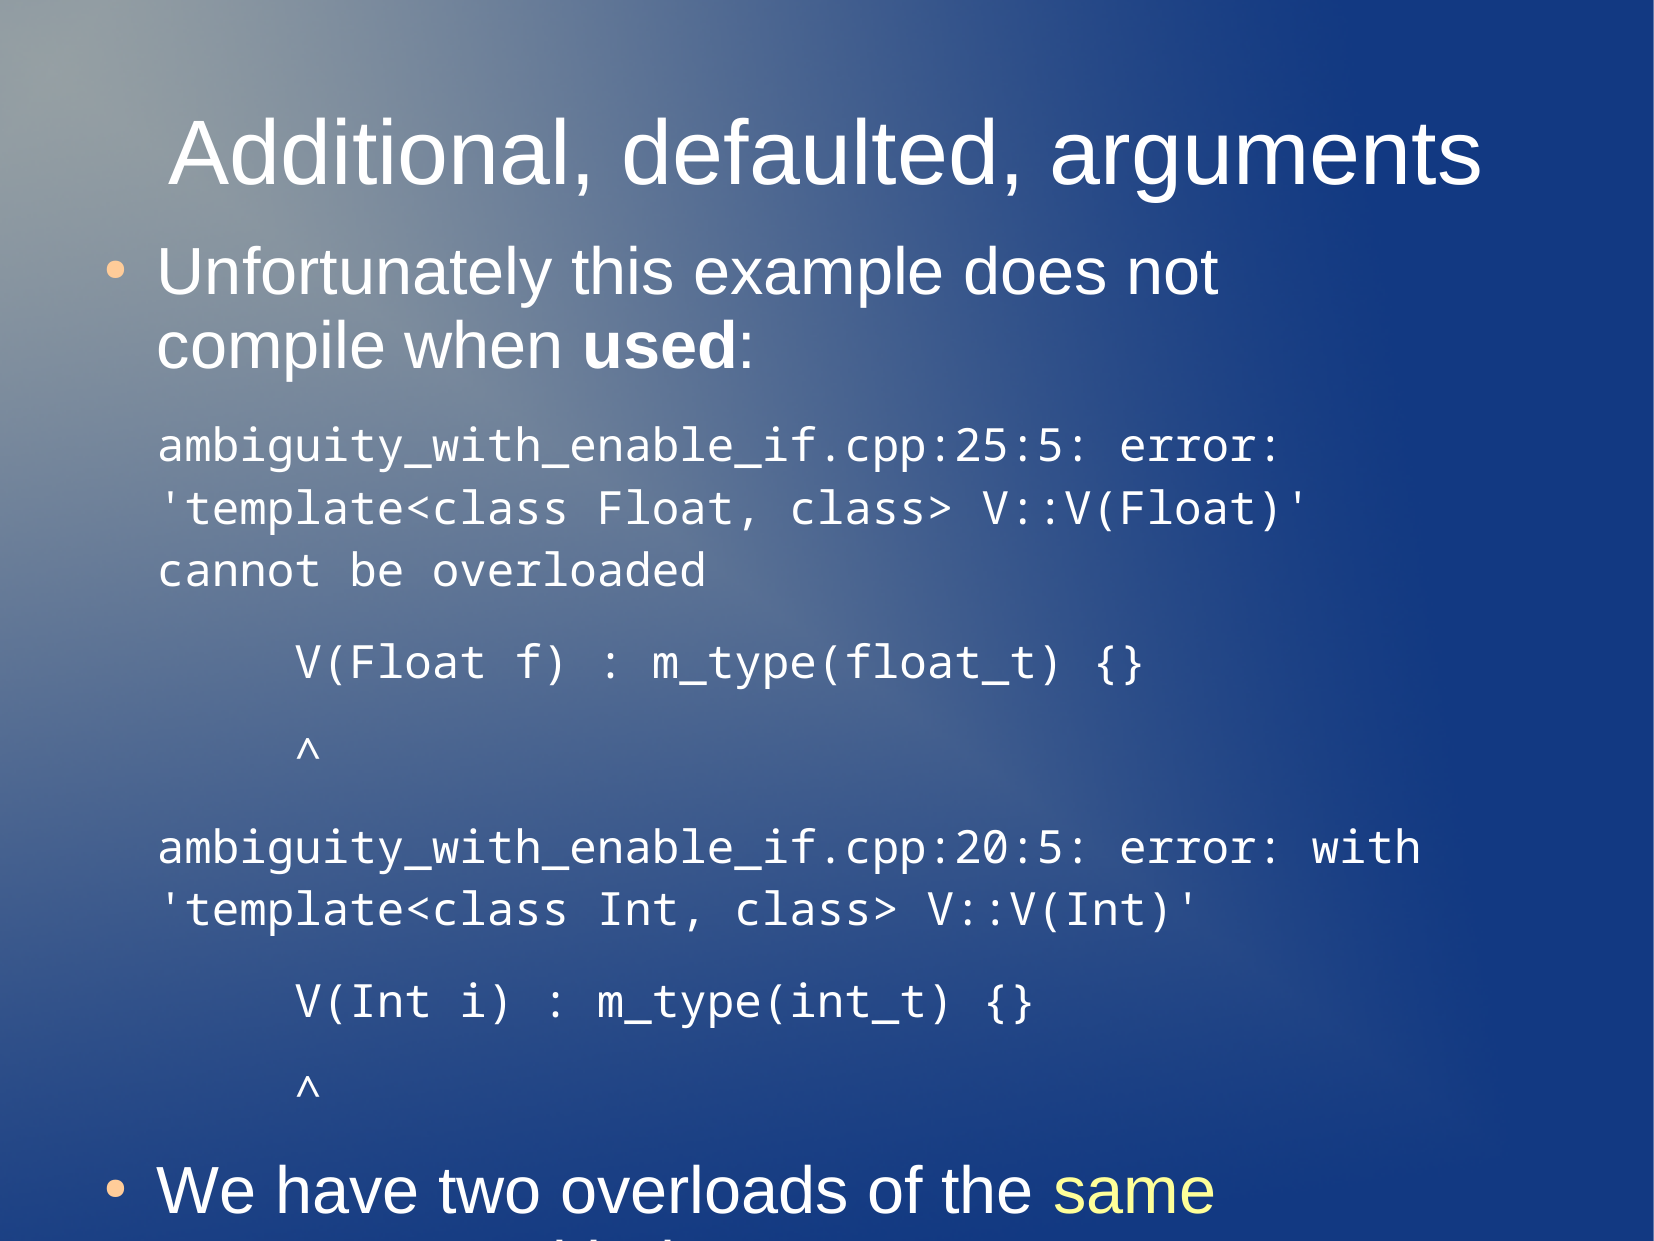

# Additional, defaulted, arguments
Unfortunately this example does not compile when used:
ambiguity_with_enable_if.cpp:25:5: error: 'template<class Float, class> V::V(Float)' cannot be overloaded
 V(Float f) : m_type(float_t) {}
 ^
ambiguity_with_enable_if.cpp:20:5: error: with 'template<class Int, class> V::V(Int)'
 V(Int i) : m_type(int_t) {}
 ^
We have two overloads of the same constructor with the same type